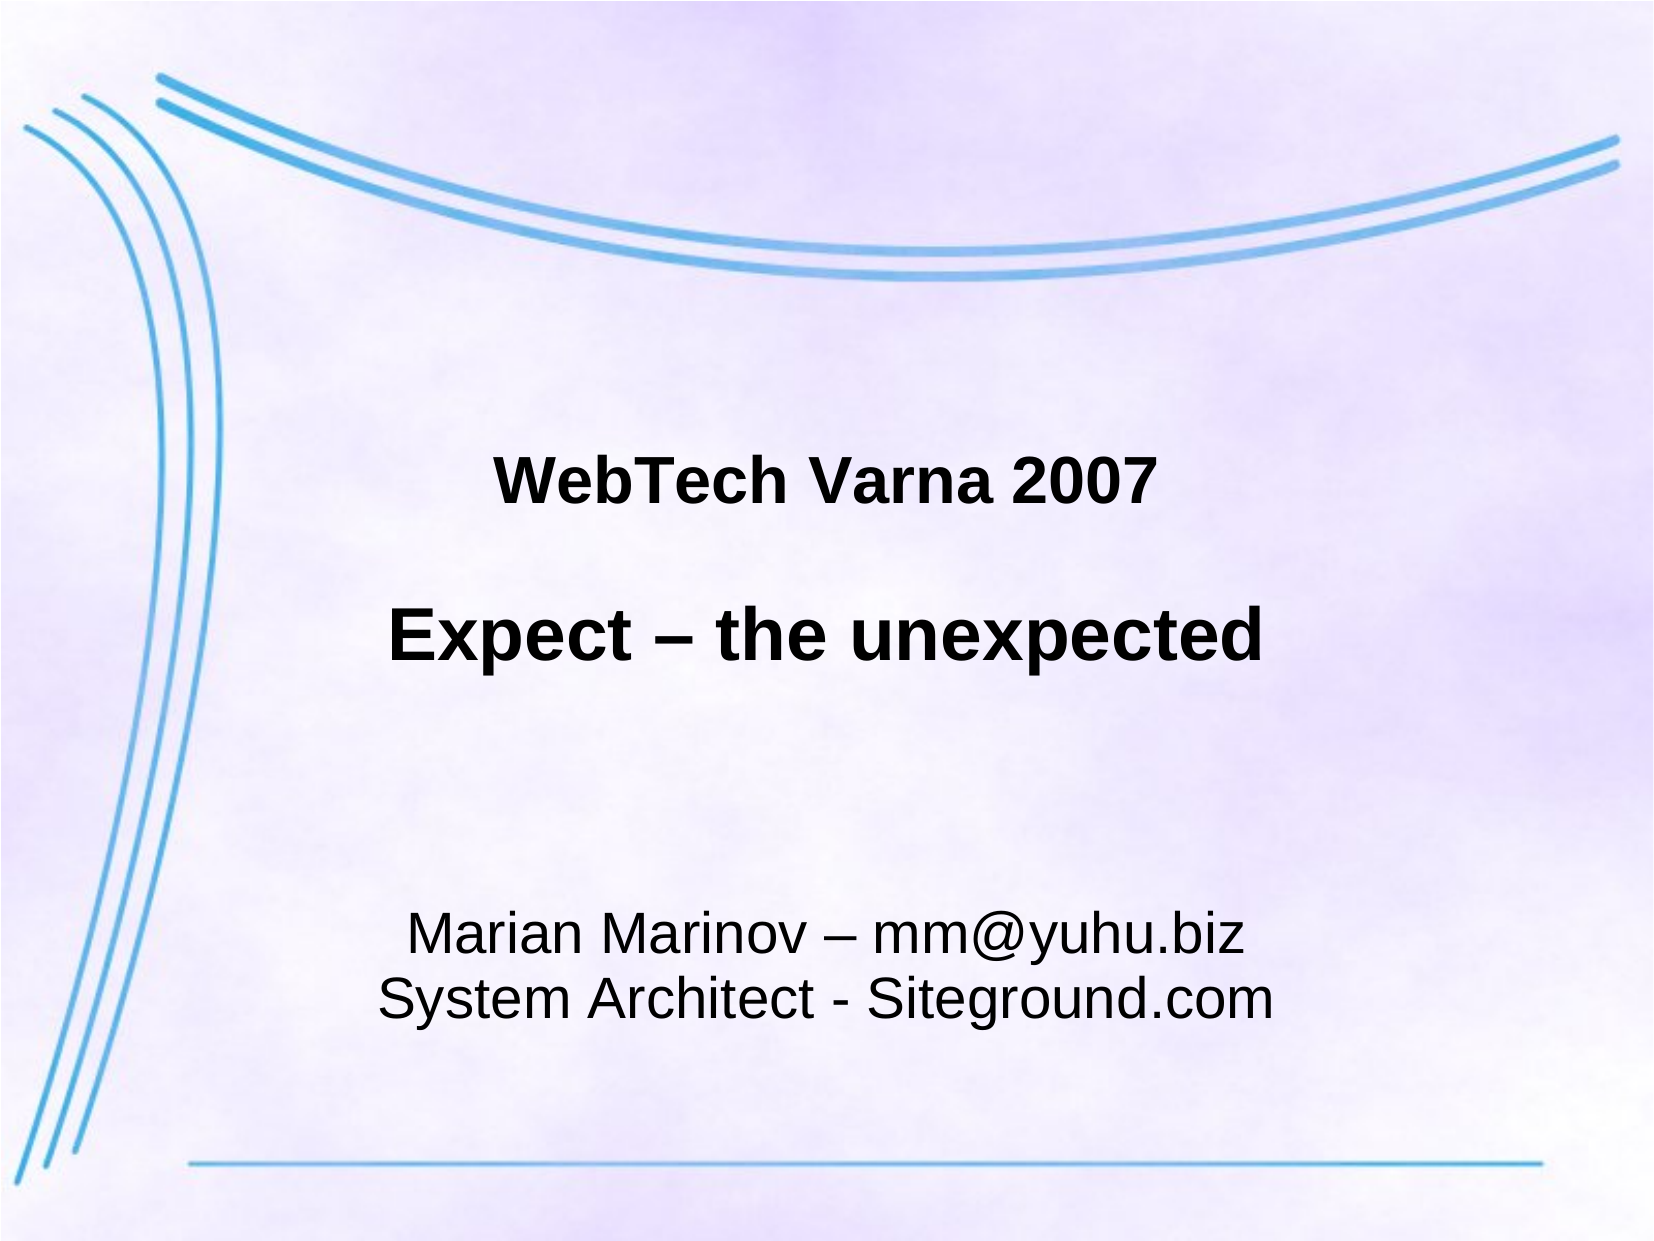

#
WebTech Varna 2007
Expect – the unexpected
Marian Marinov – mm@yuhu.biz
System Architect - Siteground.com